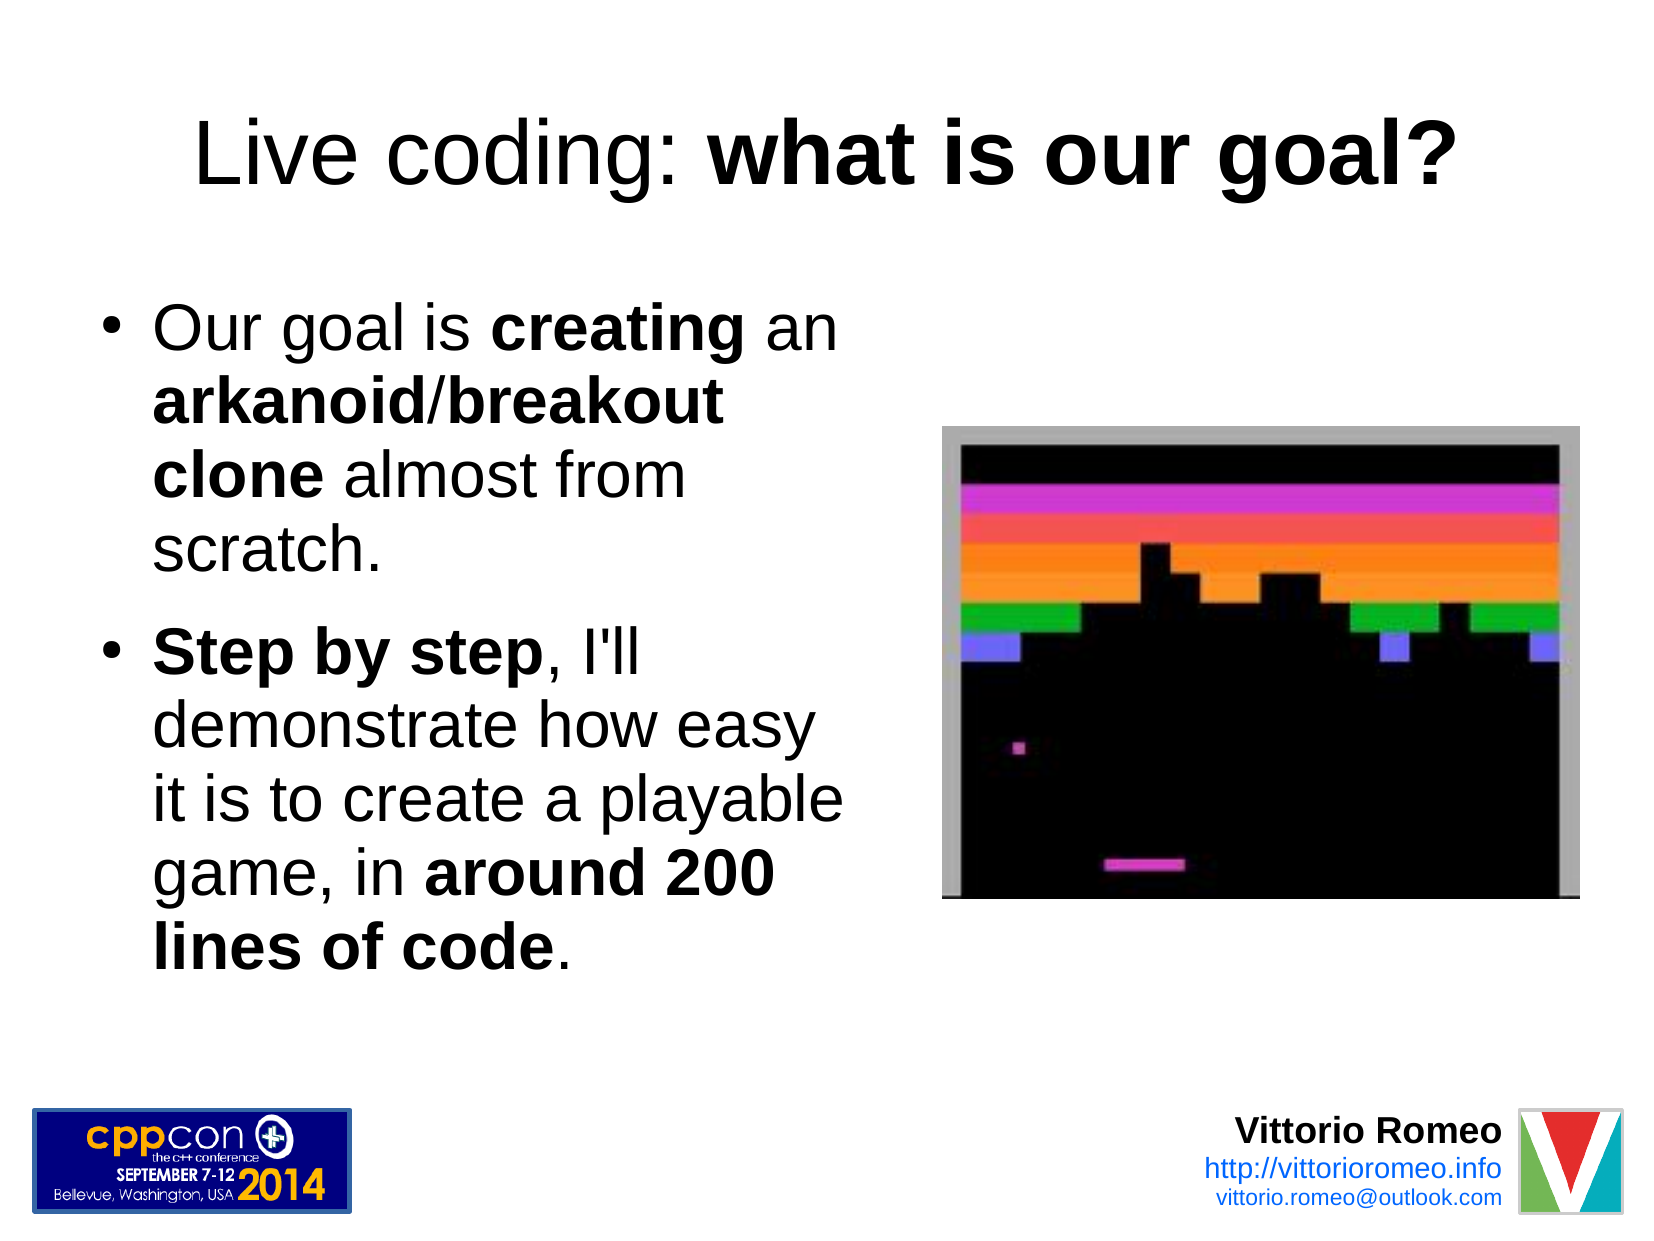

# Live coding: what is our goal?
Our goal is creating an arkanoid/breakout clone almost from scratch.
Step by step, I'll demonstrate how easy it is to create a playable game, in around 200 lines of code.